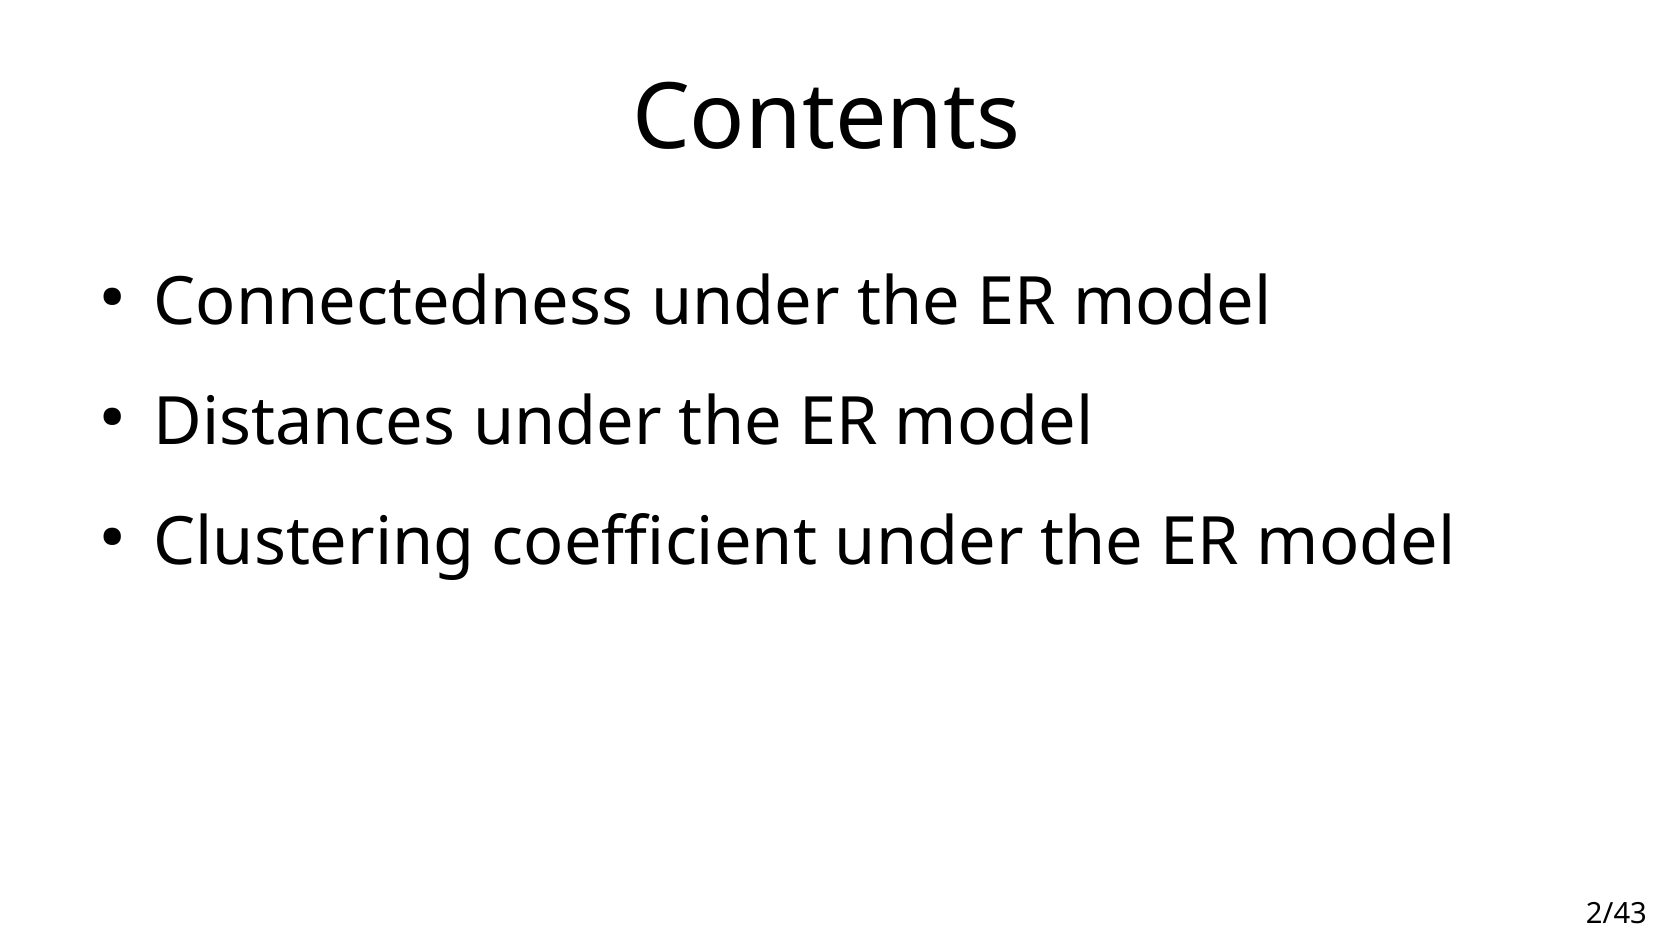

# Contents
Connectedness under the ER model
Distances under the ER model
Clustering coefficient under the ER model
2